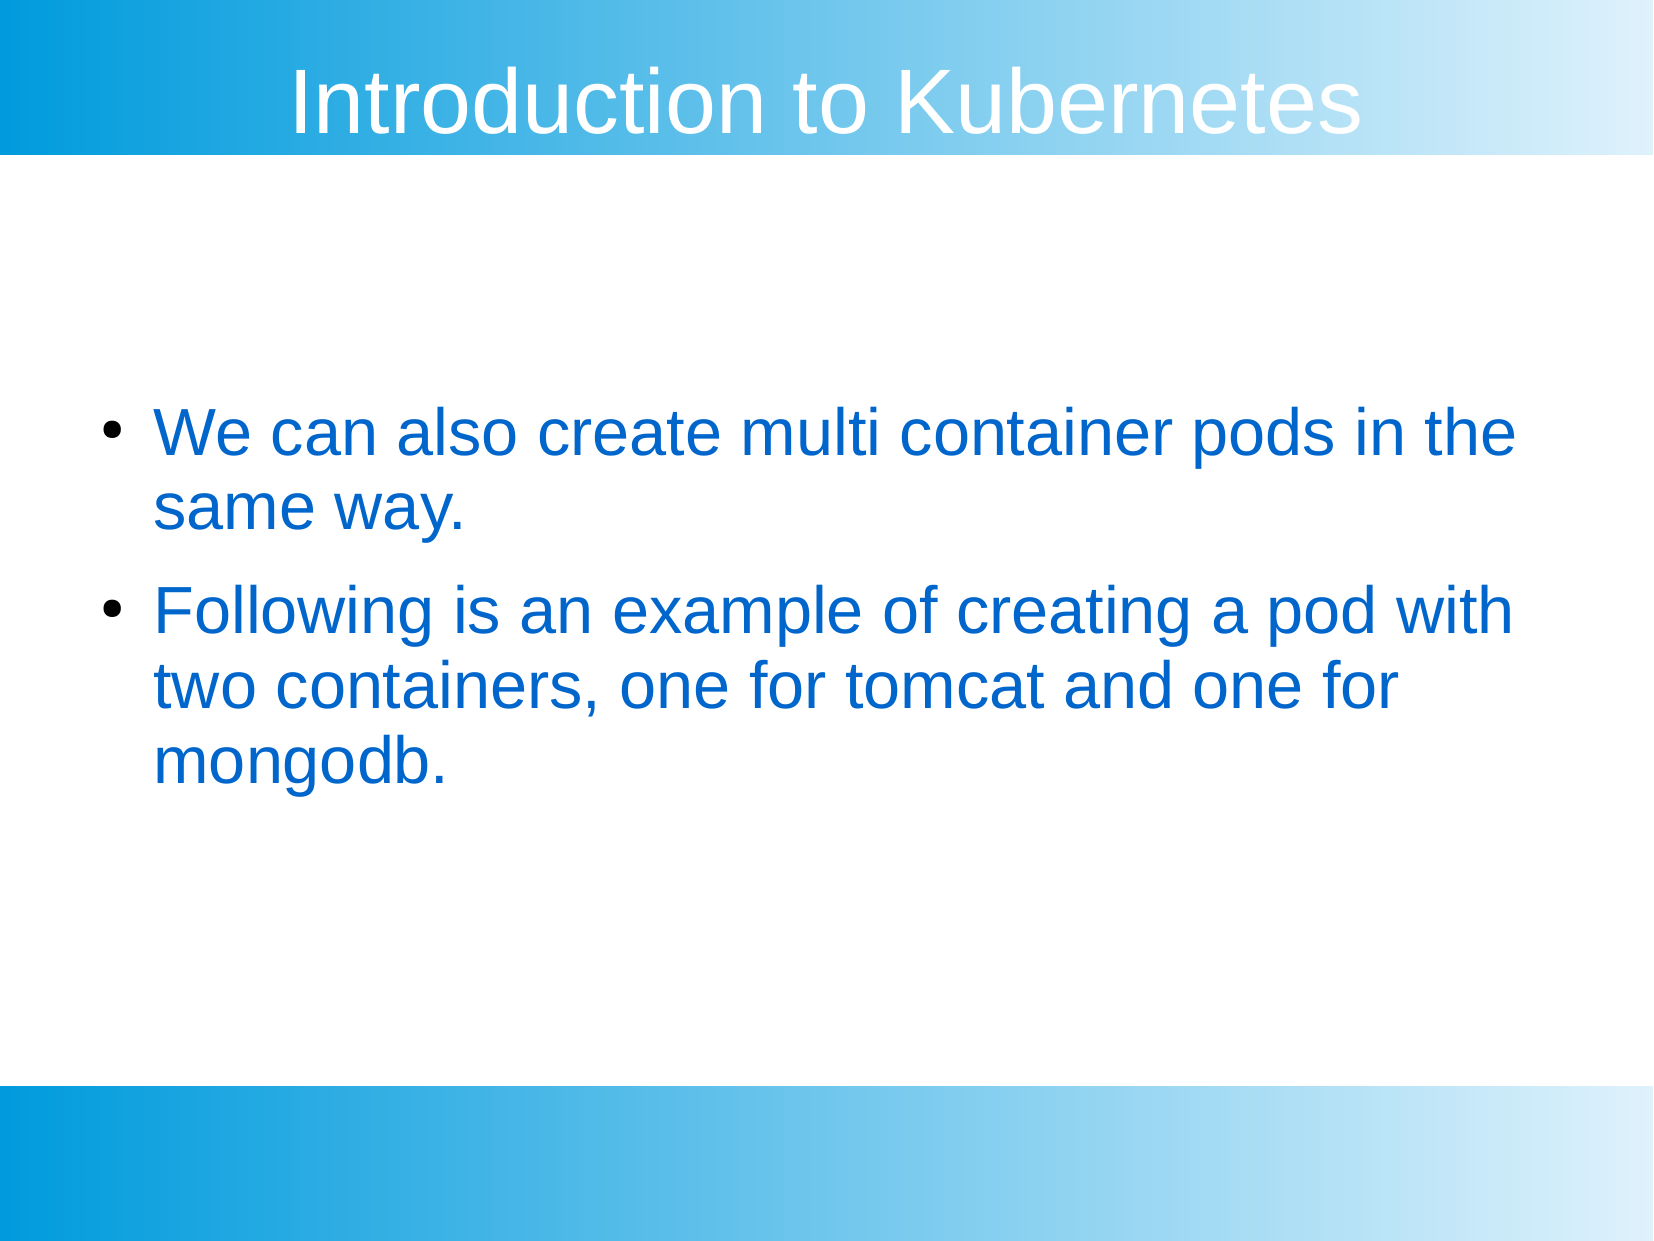

# Introduction to Kubernetes
We can also create multi container pods in the same way.
Following is an example of creating a pod with two containers, one for tomcat and one for mongodb.